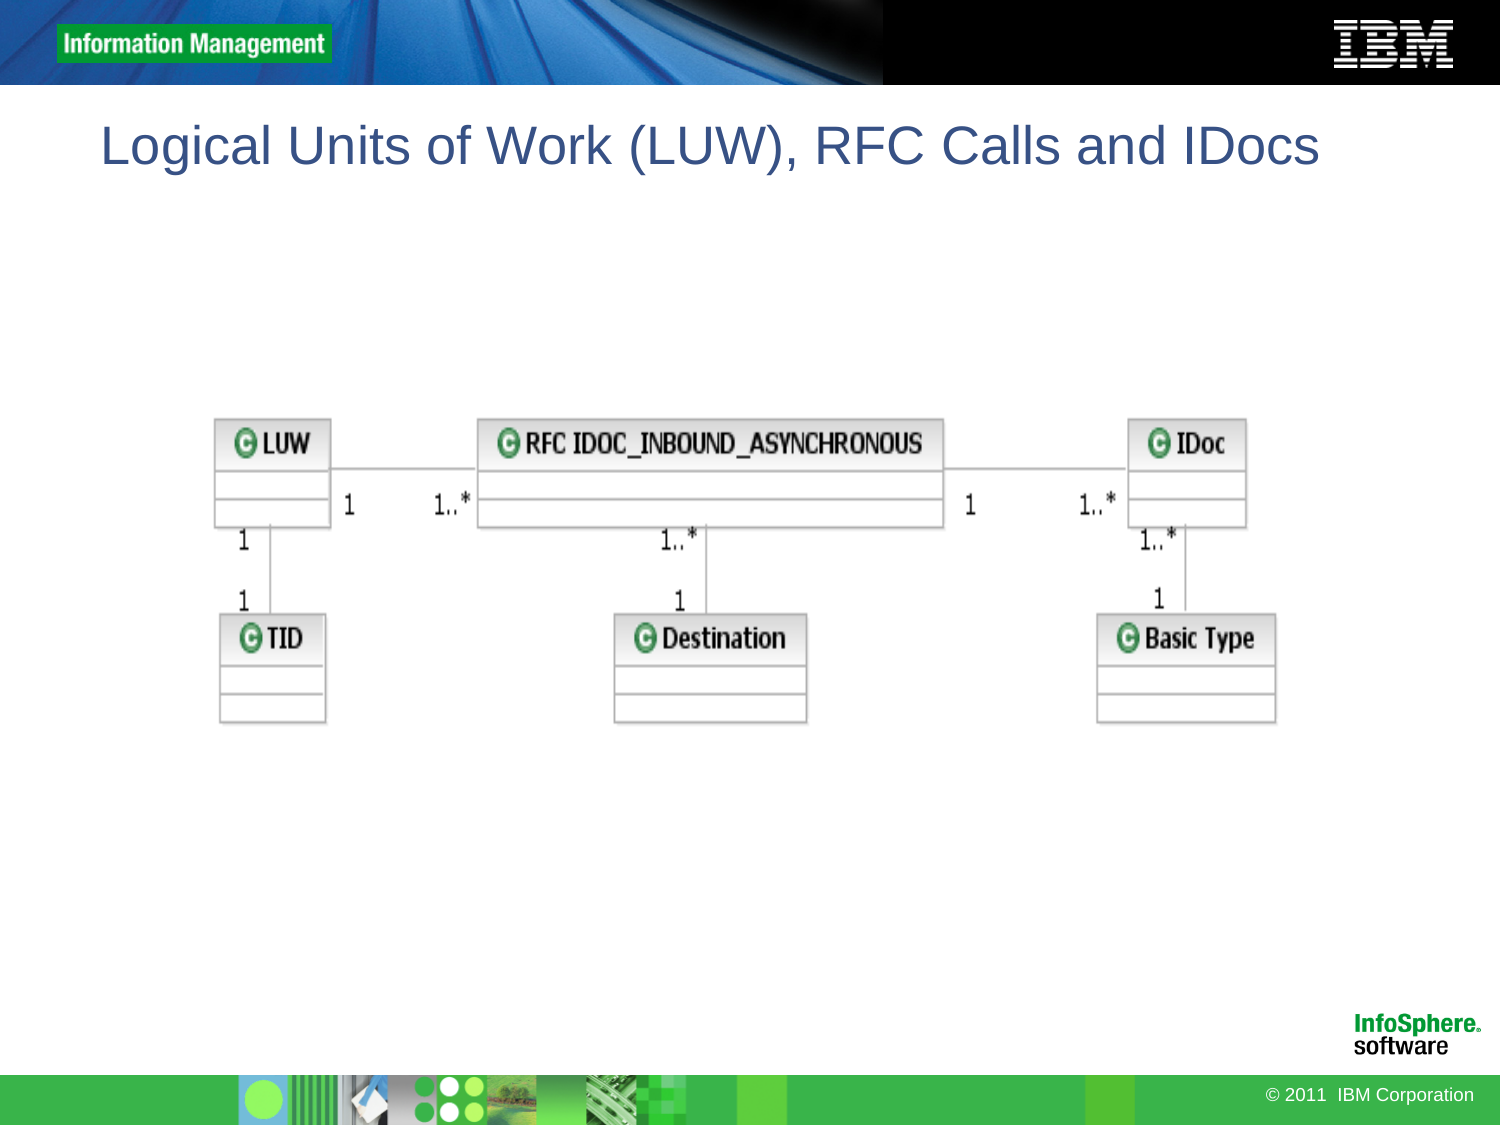

# Logical Units of Work (LUW), RFC Calls and IDocs